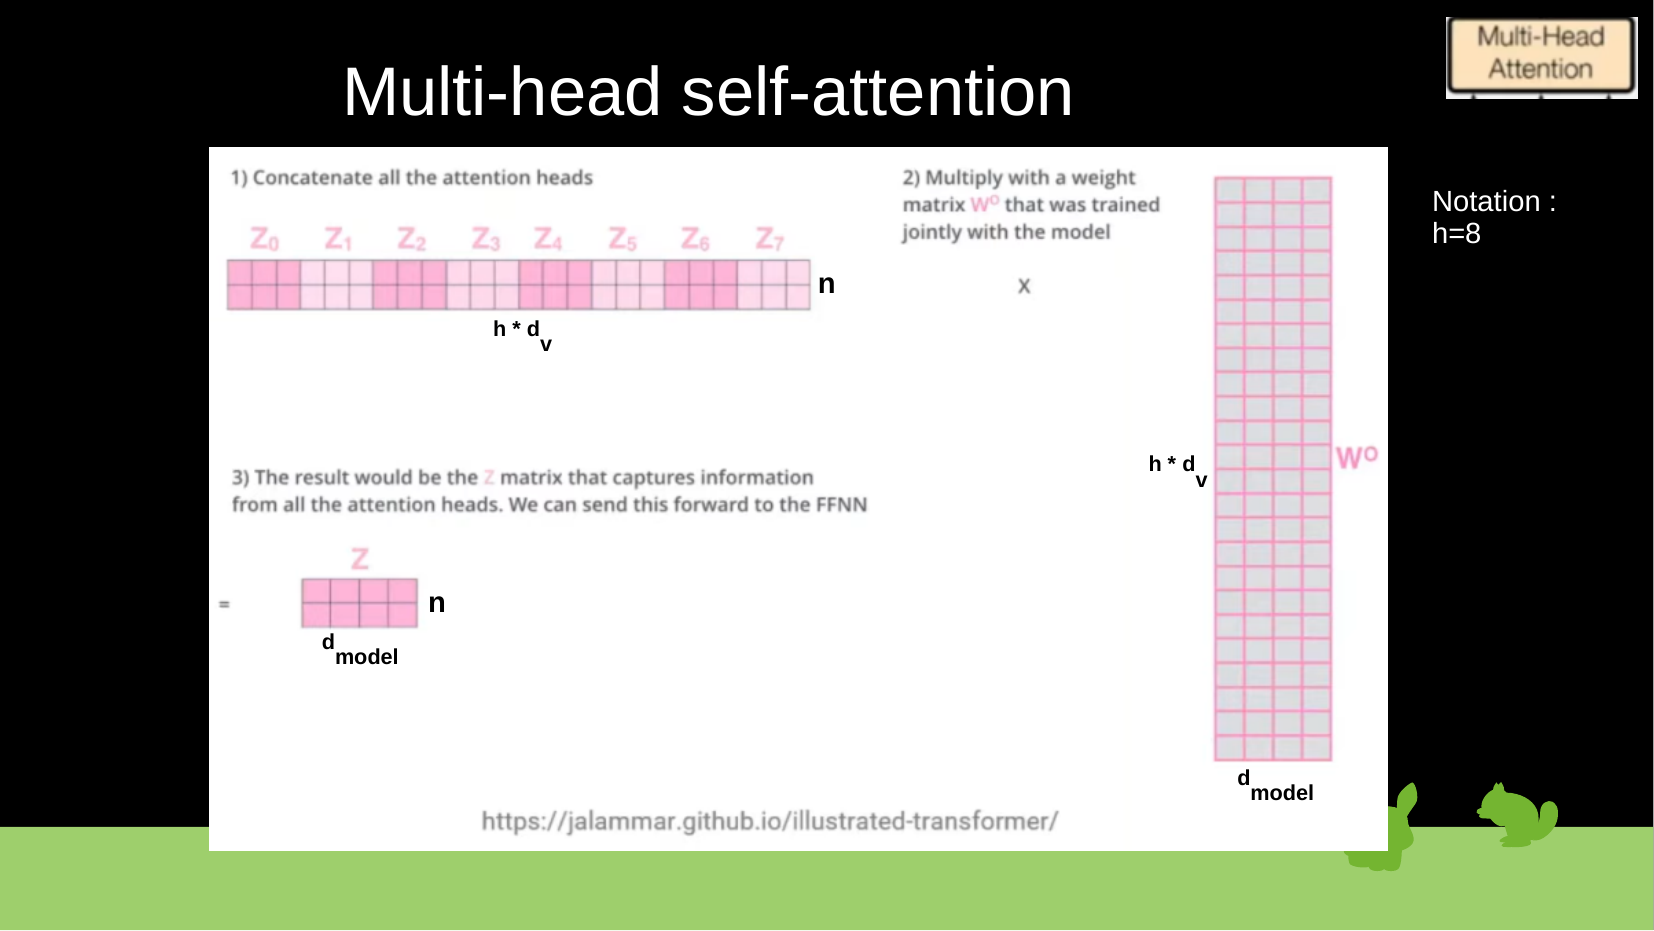

# Multi-head self-attention
Notation :
h=8
512
n
h * dv
h * dv
n
dmodel
dmodel